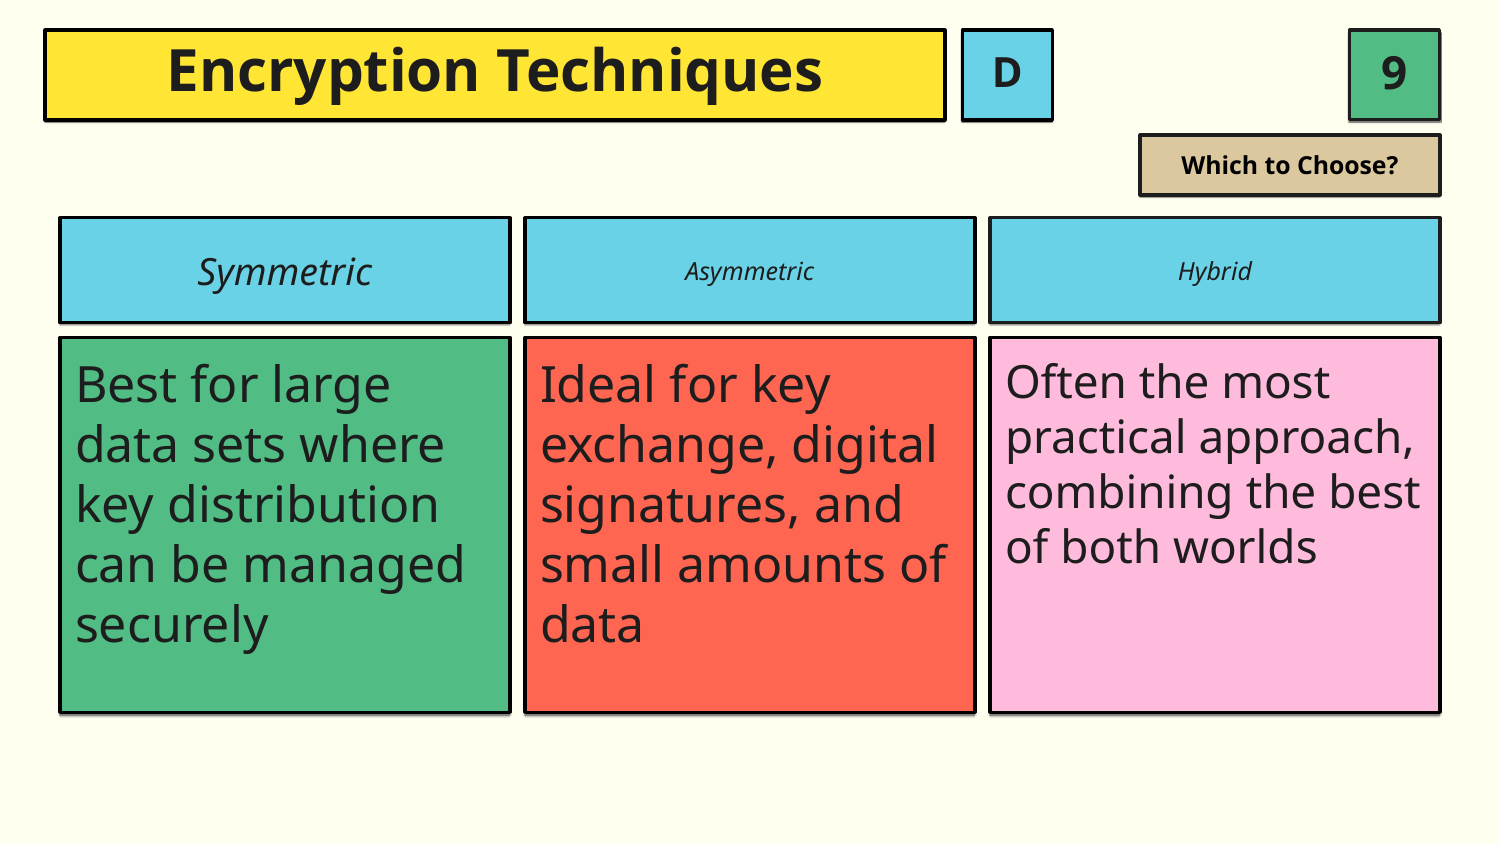

Encryption Techniques
D
Which to Choose?
Symmetric
Asymmetric
Hybrid
Best for large data sets where key distribution can be managed securely
Ideal for key exchange, digital signatures, and small amounts of data
# Often the most practical approach, combining the best of both worlds